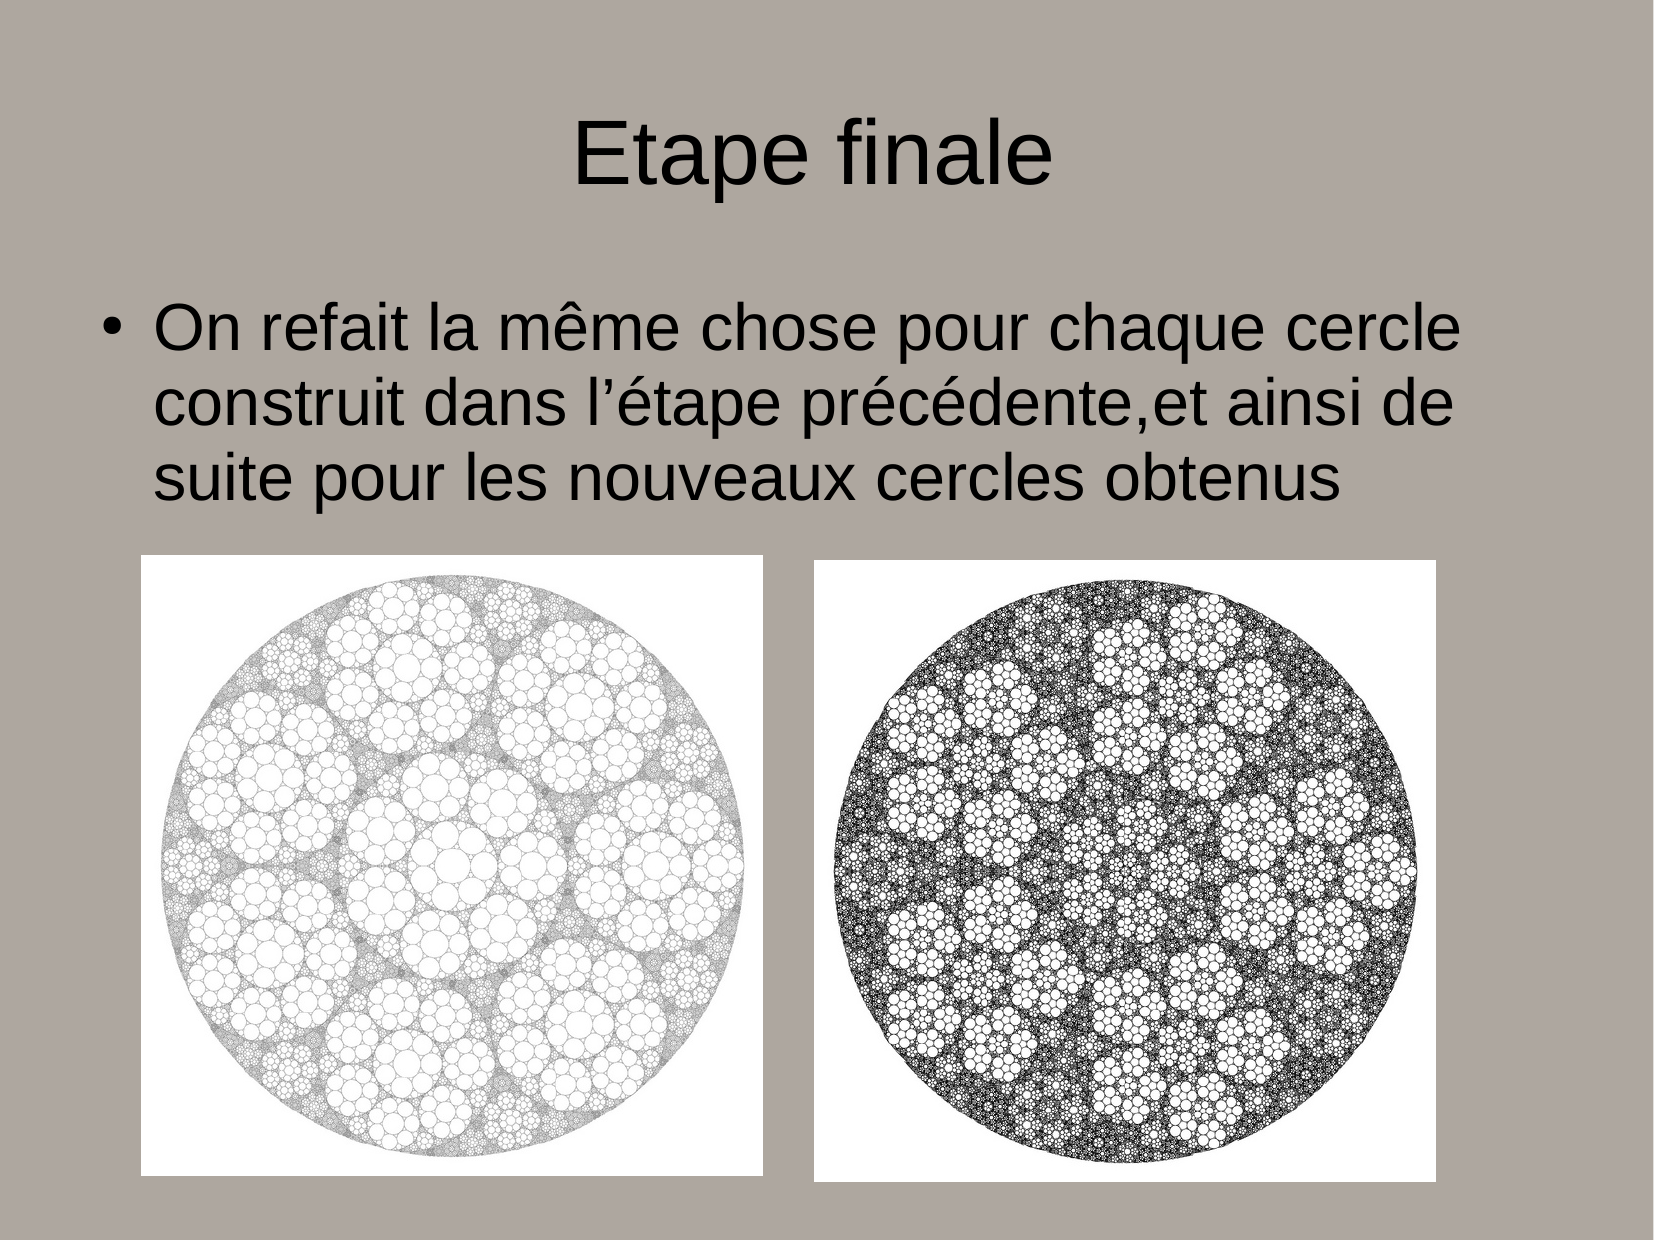

# Etape finale
On refait la même chose pour chaque cercle construit dans l’étape précédente,et ainsi de suite pour les nouveaux cercles obtenus